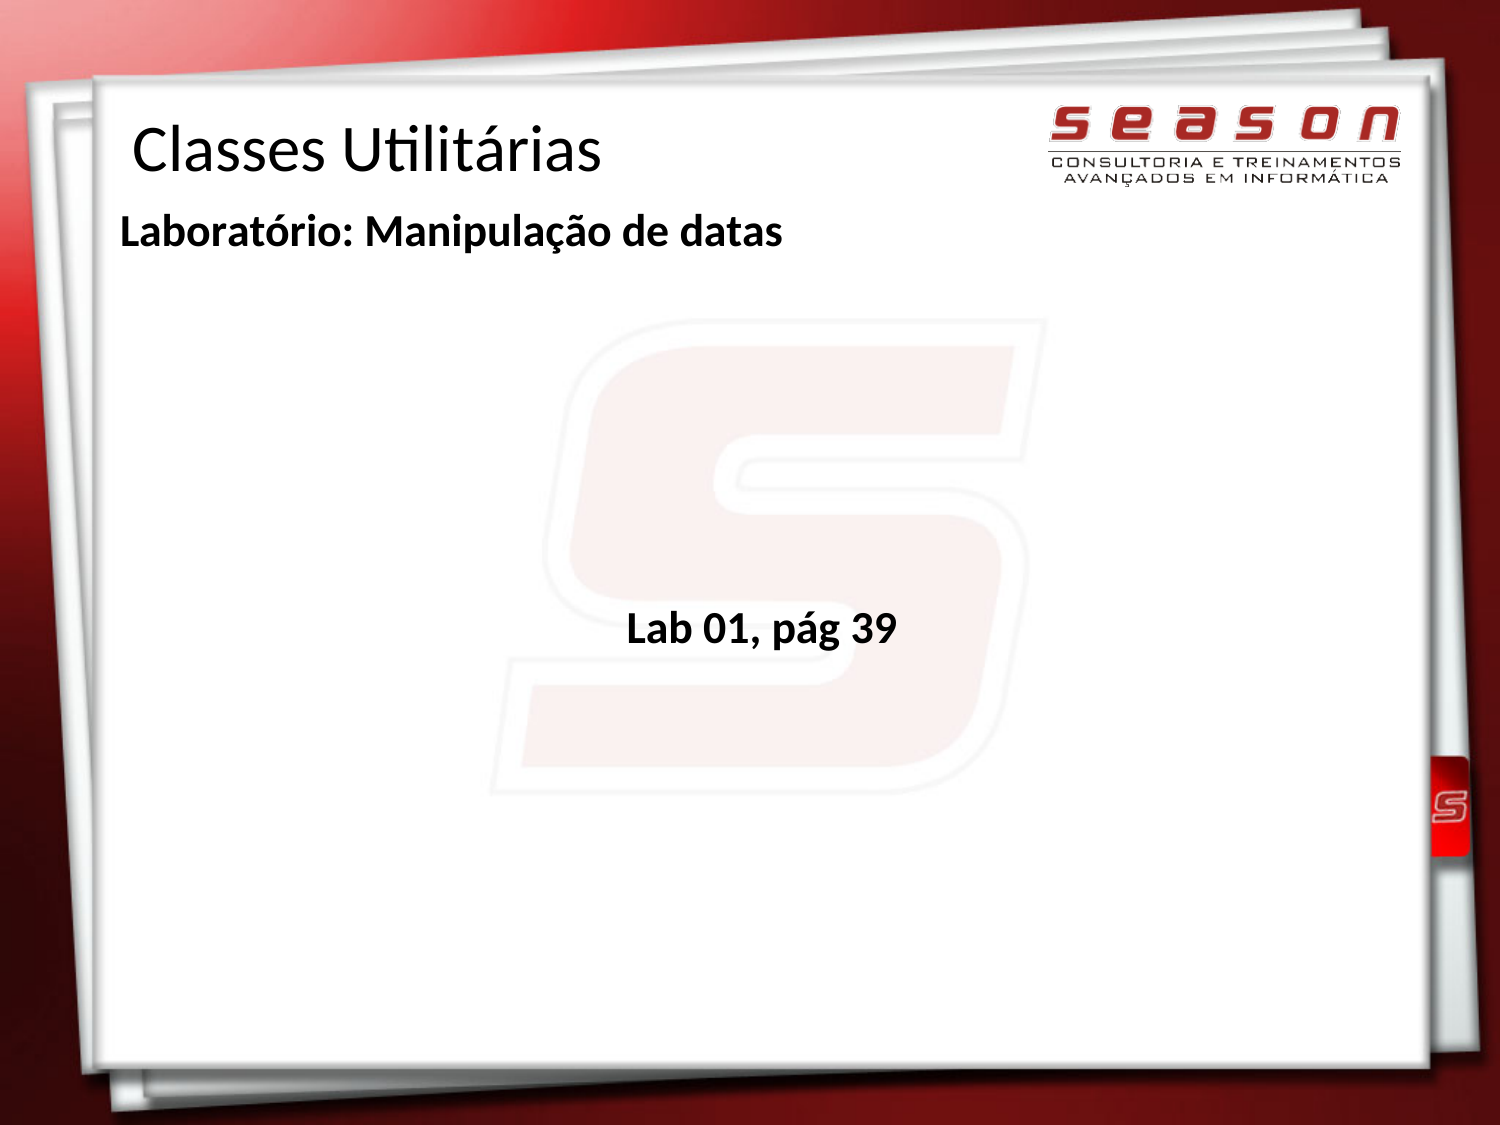

# Classes Utilitárias
Laboratório: Manipulação de datas
Lab 01, pág 39